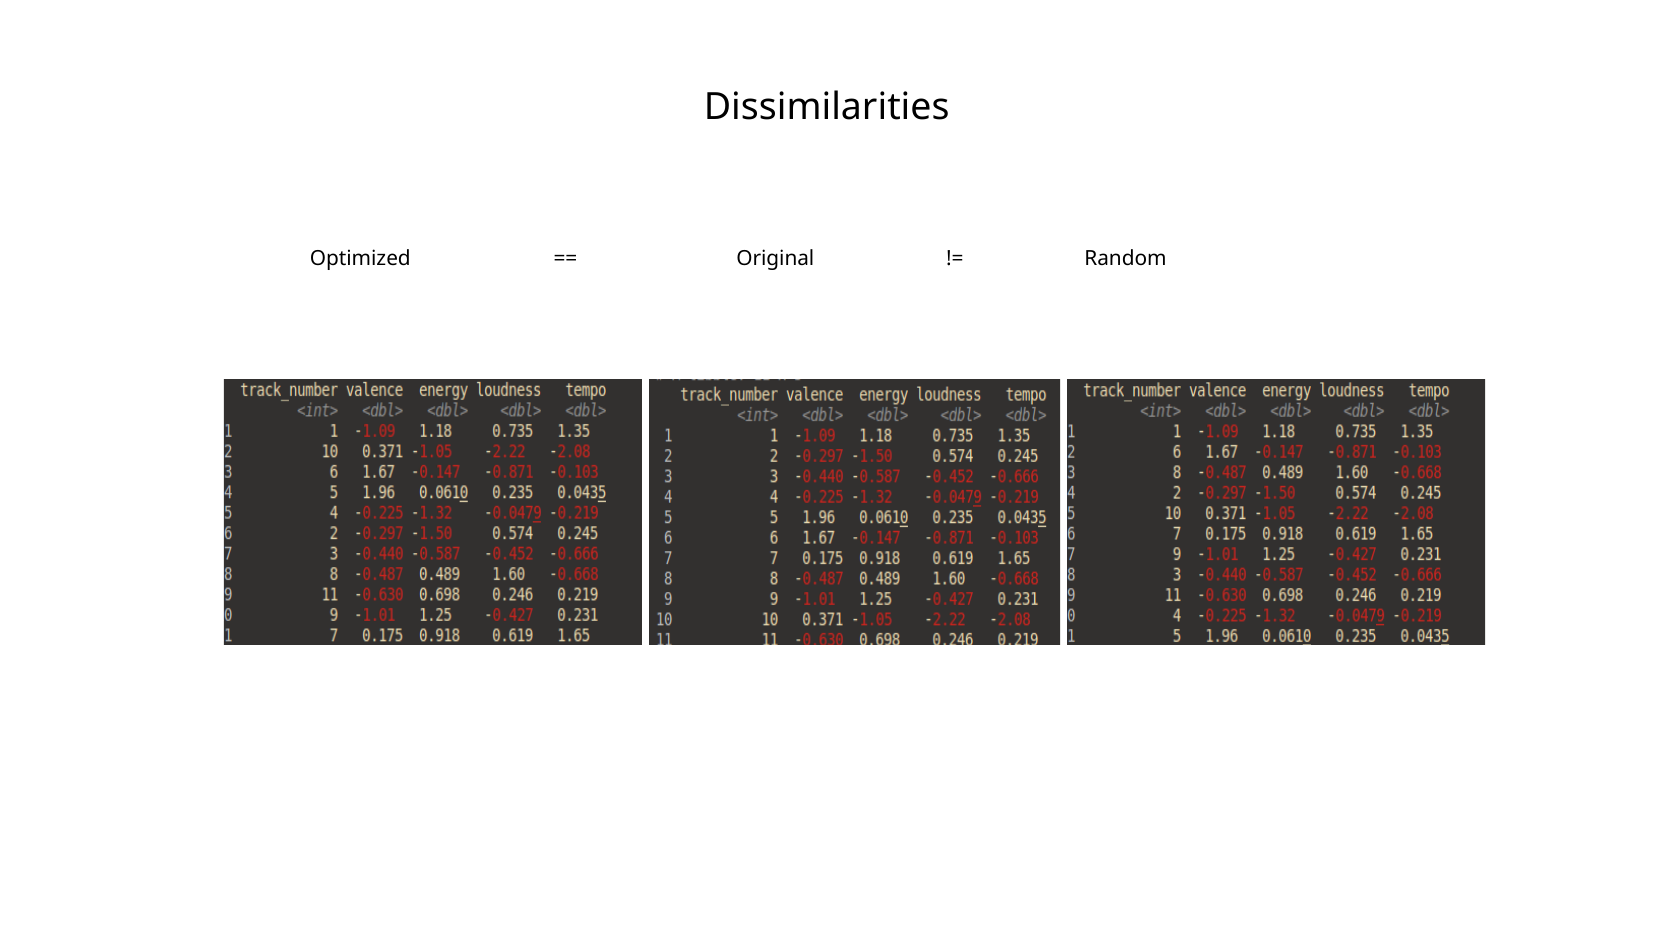

# Dissimilarities
Optimized == Original != Random